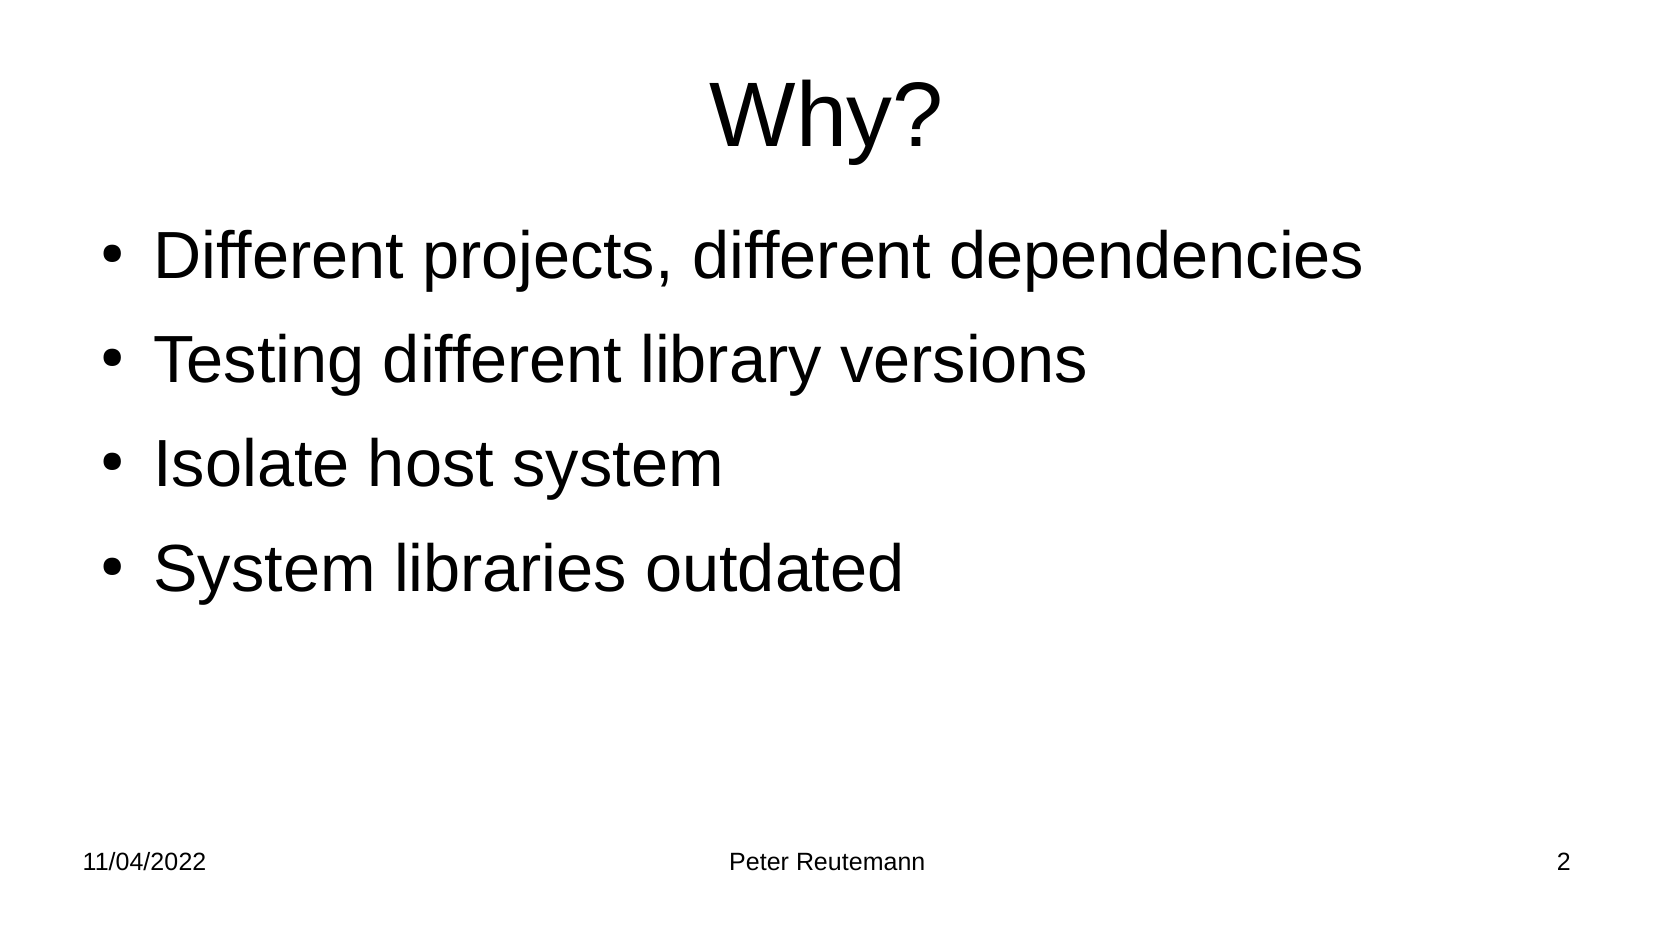

# Why?
Different projects, different dependencies
Testing different library versions
Isolate host system
System libraries outdated
11/04/2022
Peter Reutemann
2